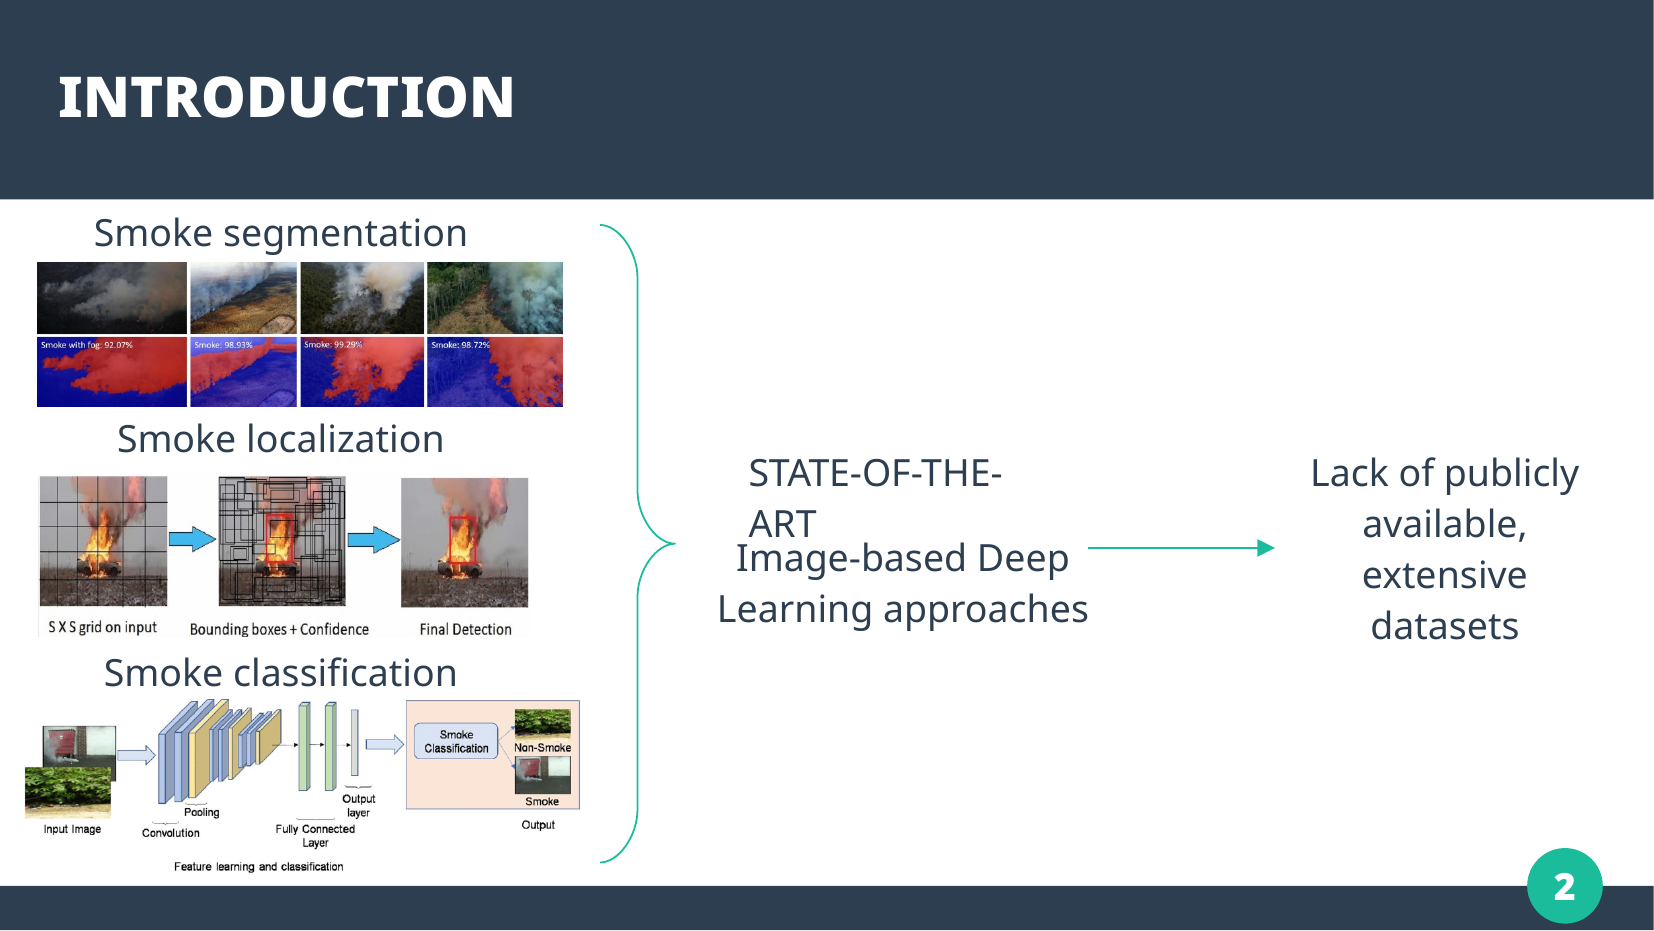

# INTRODUCTION
Smoke segmentation
Smoke localization
STATE-OF-THE-ART
Lack of publicly available, extensive datasets
Image-based Deep Learning approaches
Smoke classification